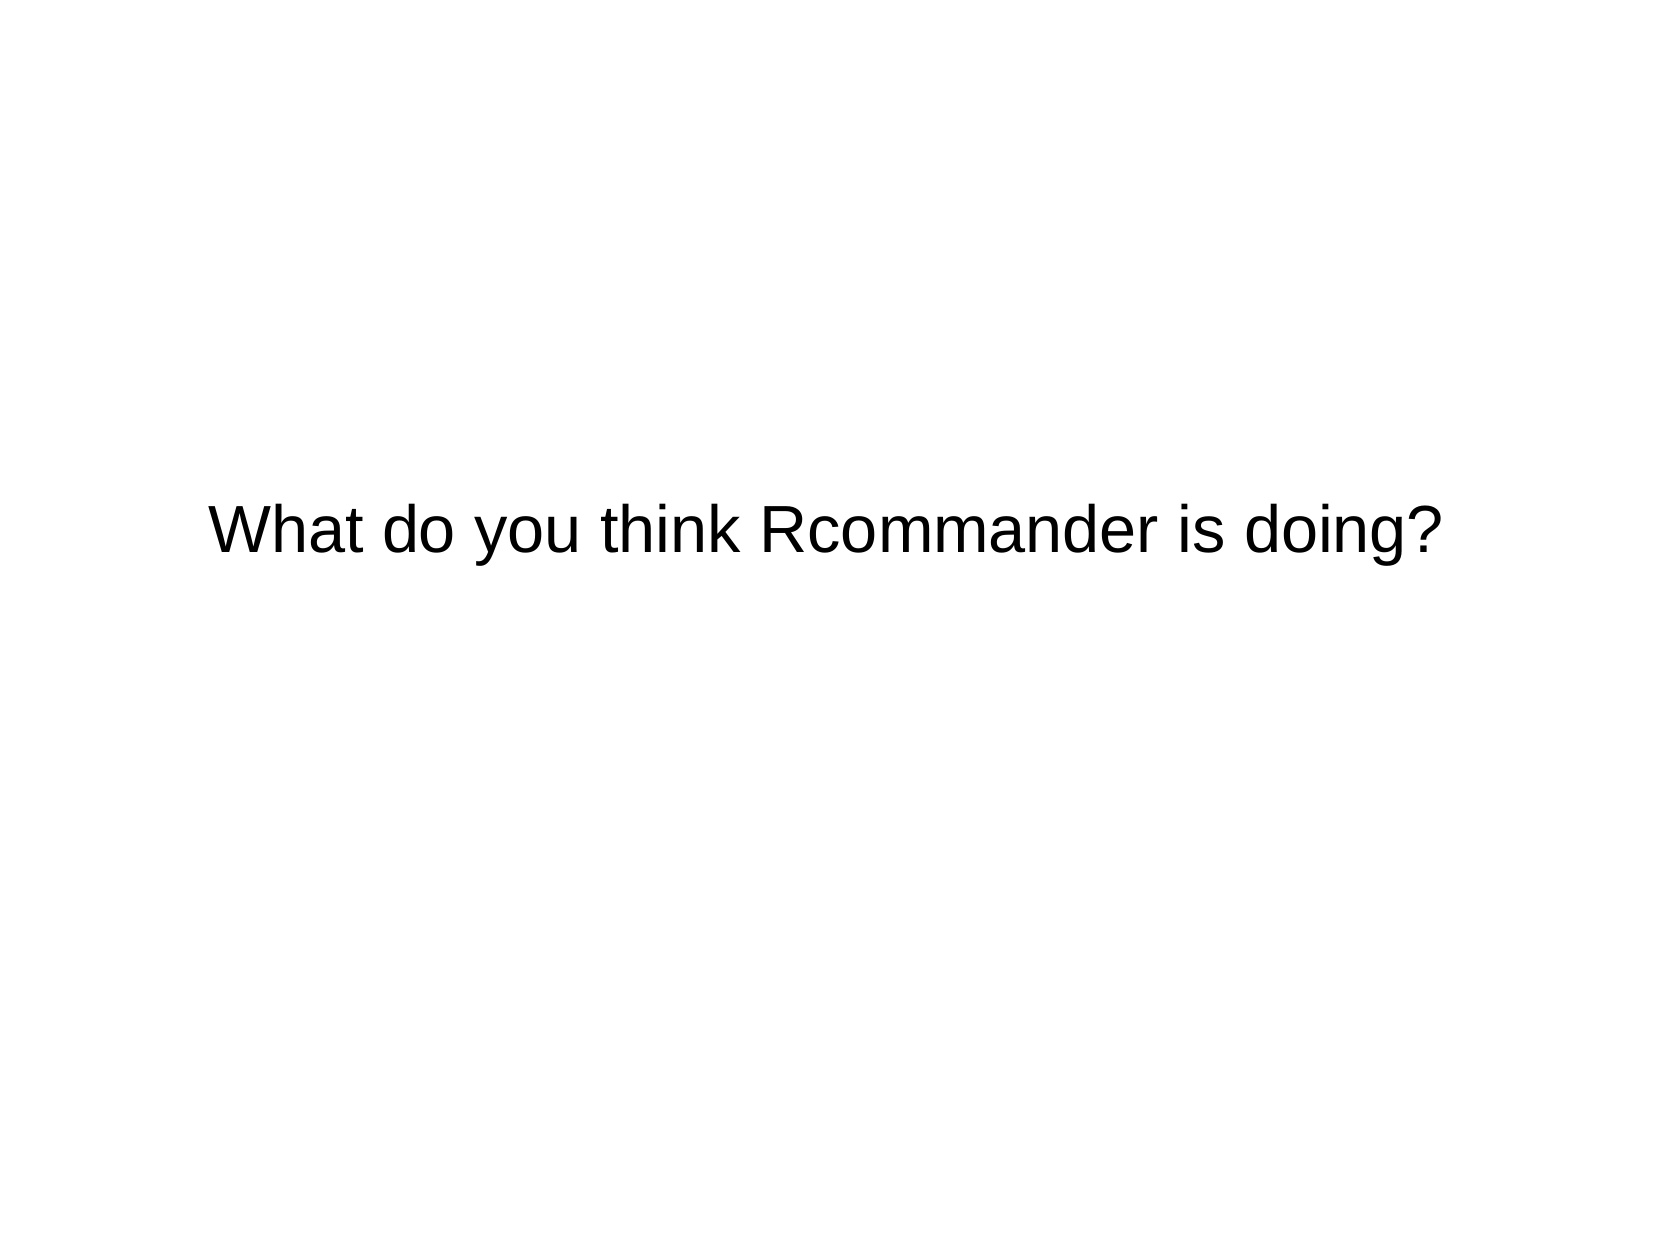

# What do you think Rcommander is doing?